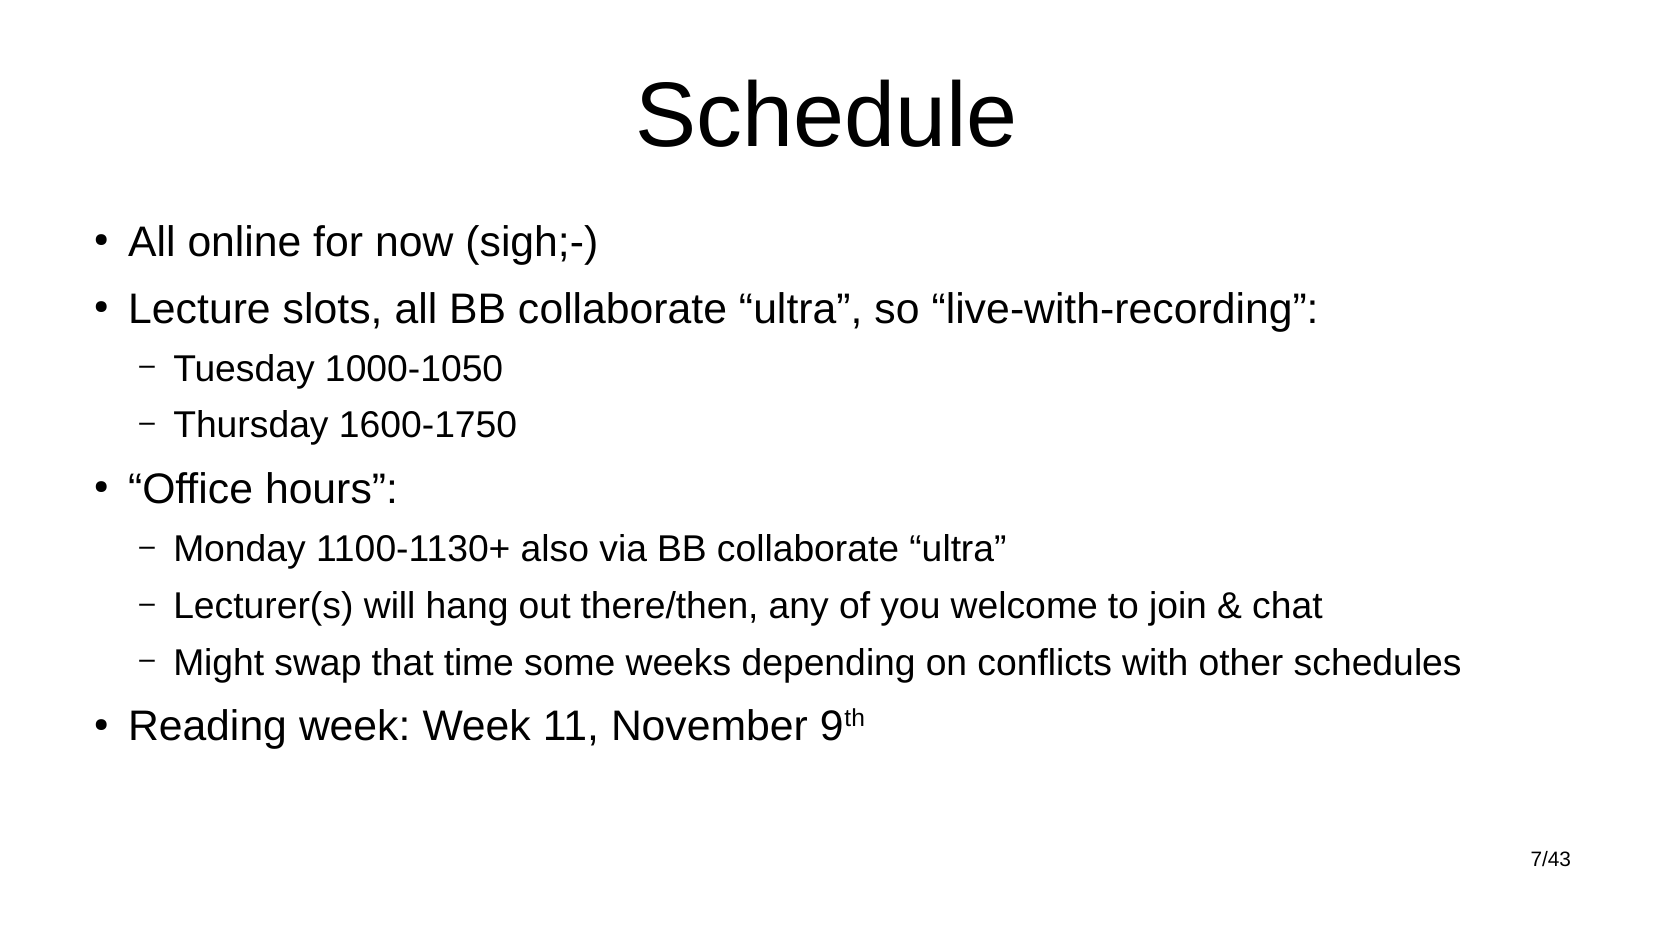

# Schedule
All online for now (sigh;-)
Lecture slots, all BB collaborate “ultra”, so “live-with-recording”:
Tuesday 1000-1050
Thursday 1600-1750
“Office hours”:
Monday 1100-1130+ also via BB collaborate “ultra”
Lecturer(s) will hang out there/then, any of you welcome to join & chat
Might swap that time some weeks depending on conflicts with other schedules
Reading week: Week 11, November 9th
7